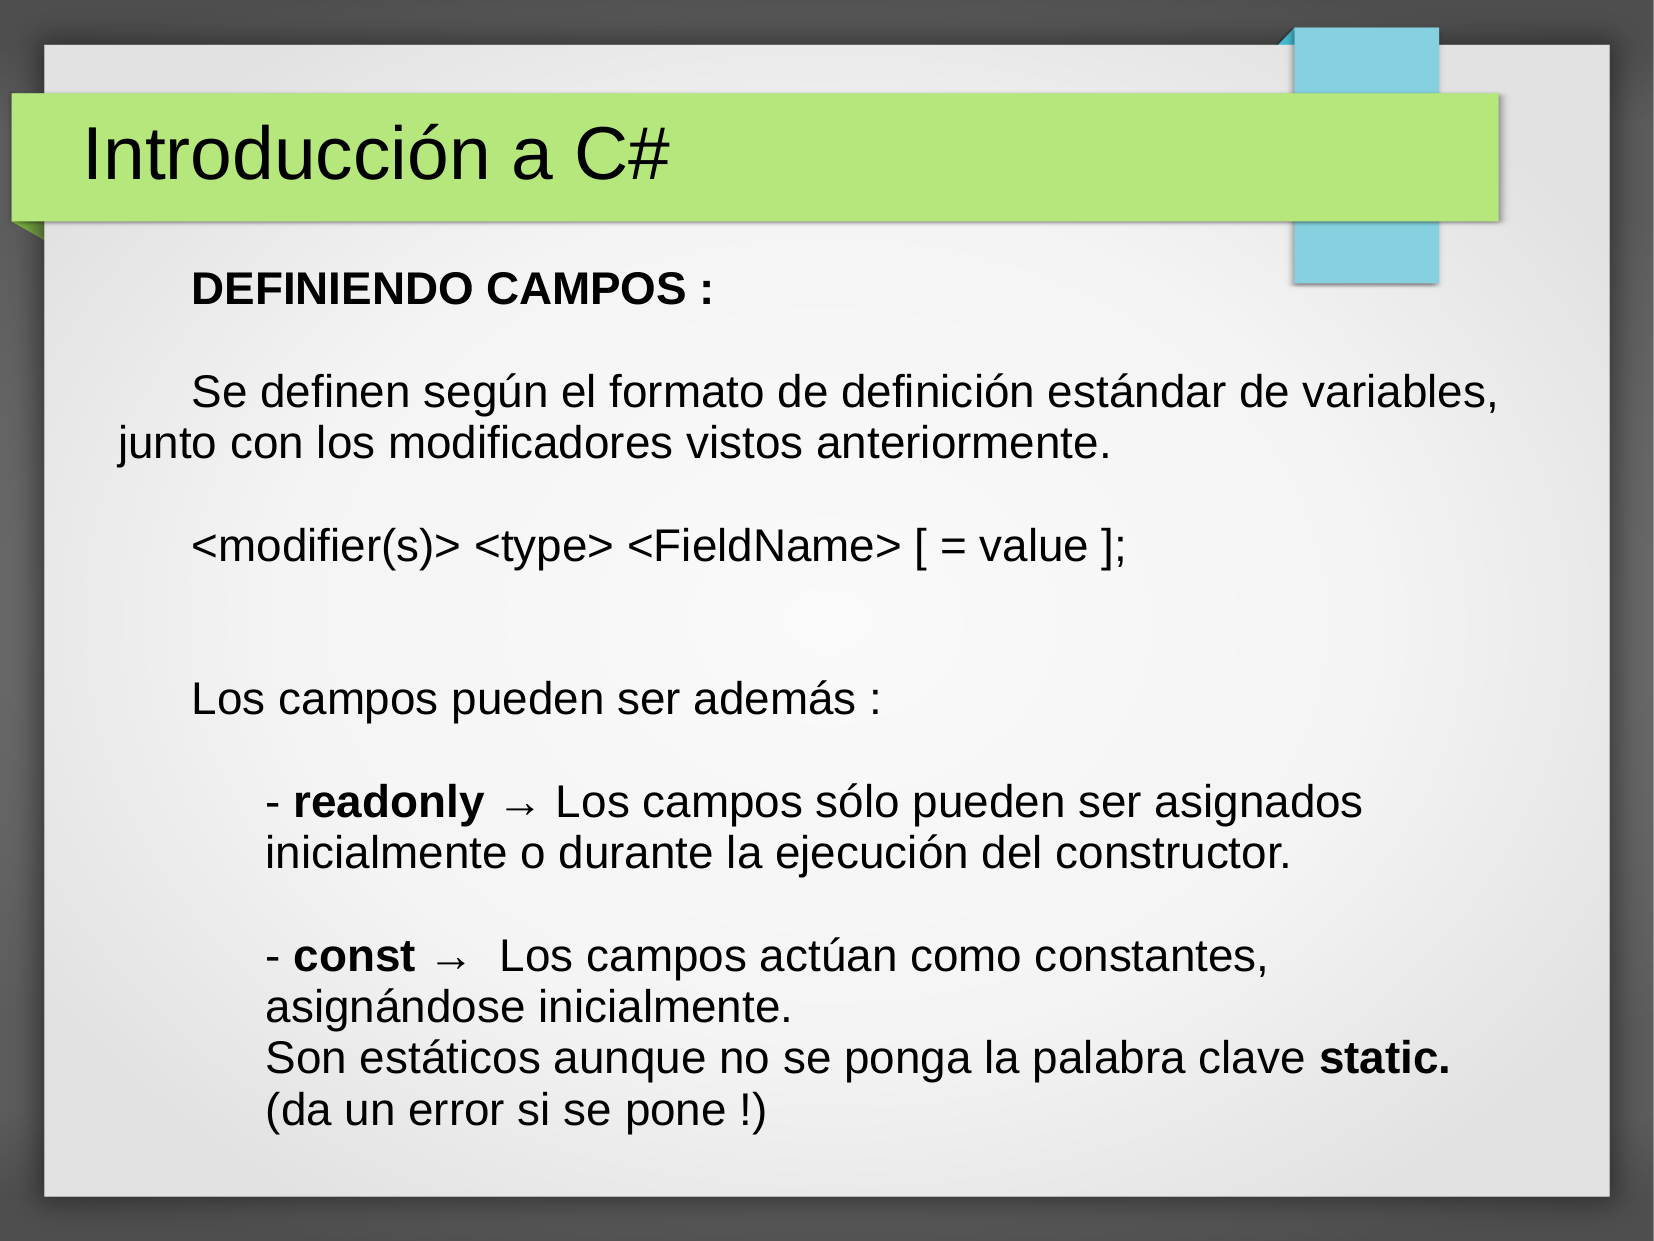

# Introducción a C#
	DEFINIENDO CAMPOS :
	Se definen según el formato de definición estándar de variables, junto con los modificadores vistos anteriormente.
	<modifier(s)> <type> <FieldName> [ = value ];
	Los campos pueden ser además :
		- readonly → Los campos sólo pueden ser asignados 				inicialmente o durante la ejecución del constructor.
		- const → Los campos actúan como constantes, 						asignándose inicialmente.
		Son estáticos aunque no se ponga la palabra clave static. 			(da un error si se pone !)